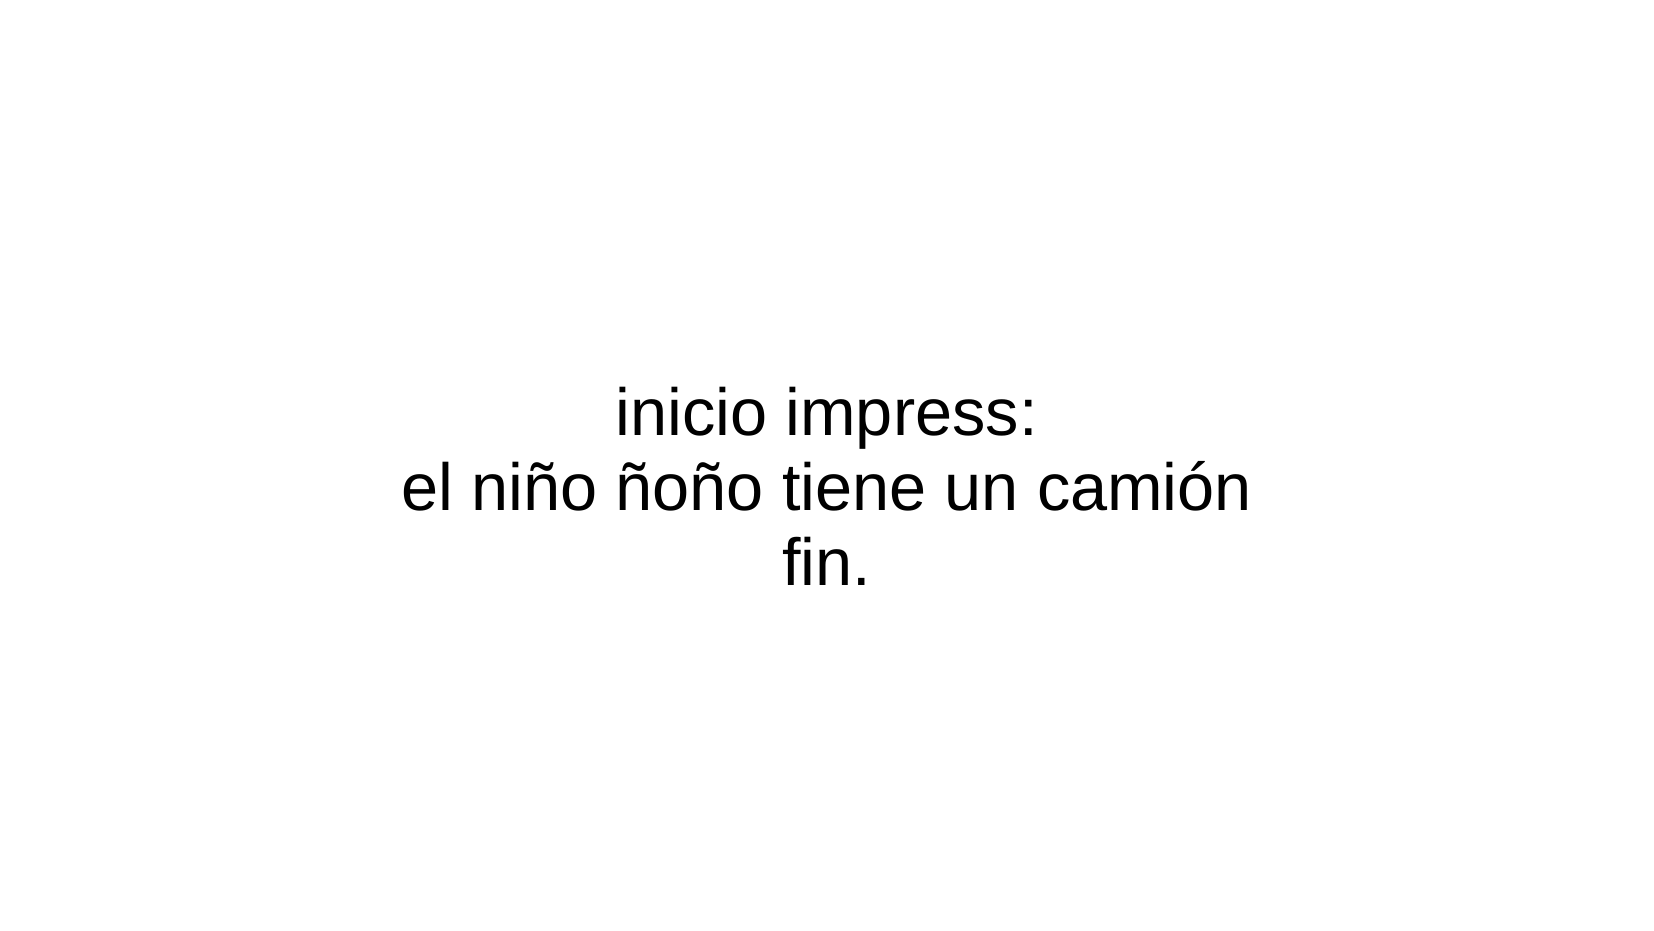

#
inicio impress:
el niño ñoño tiene un camión
fin.